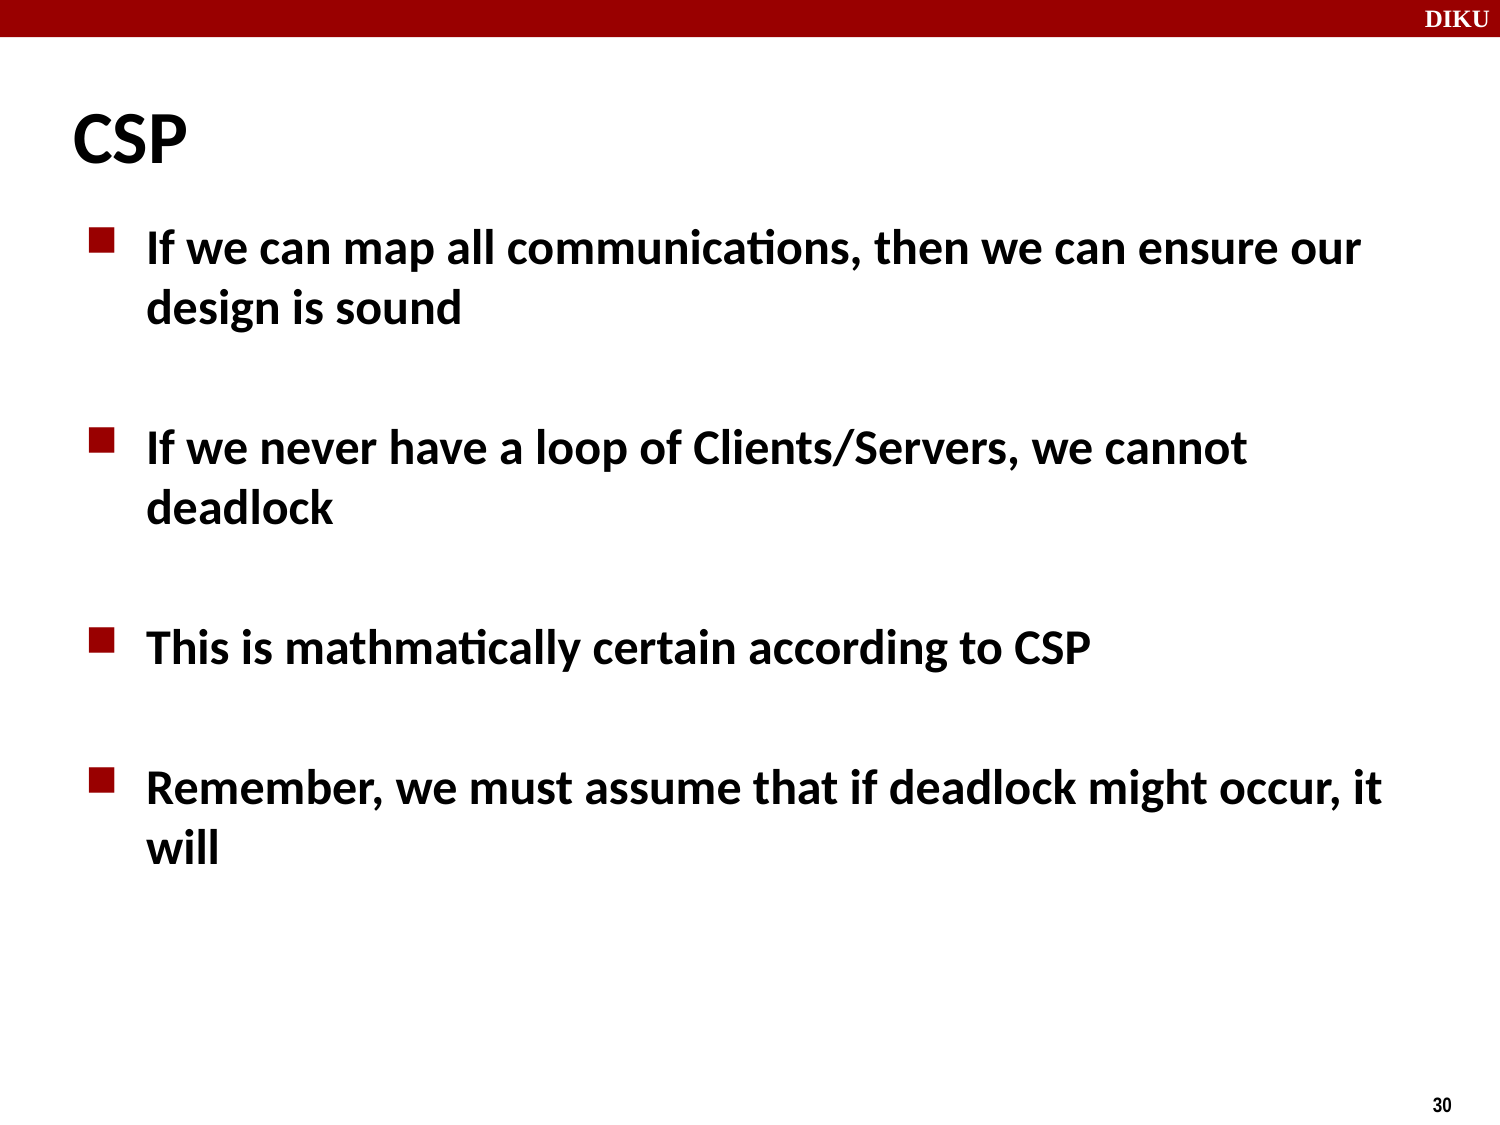

CSP
If we can map all communications, then we can ensure our design is sound
If we never have a loop of Clients/Servers, we cannot deadlock
This is mathmatically certain according to CSP
Remember, we must assume that if deadlock might occur, it will